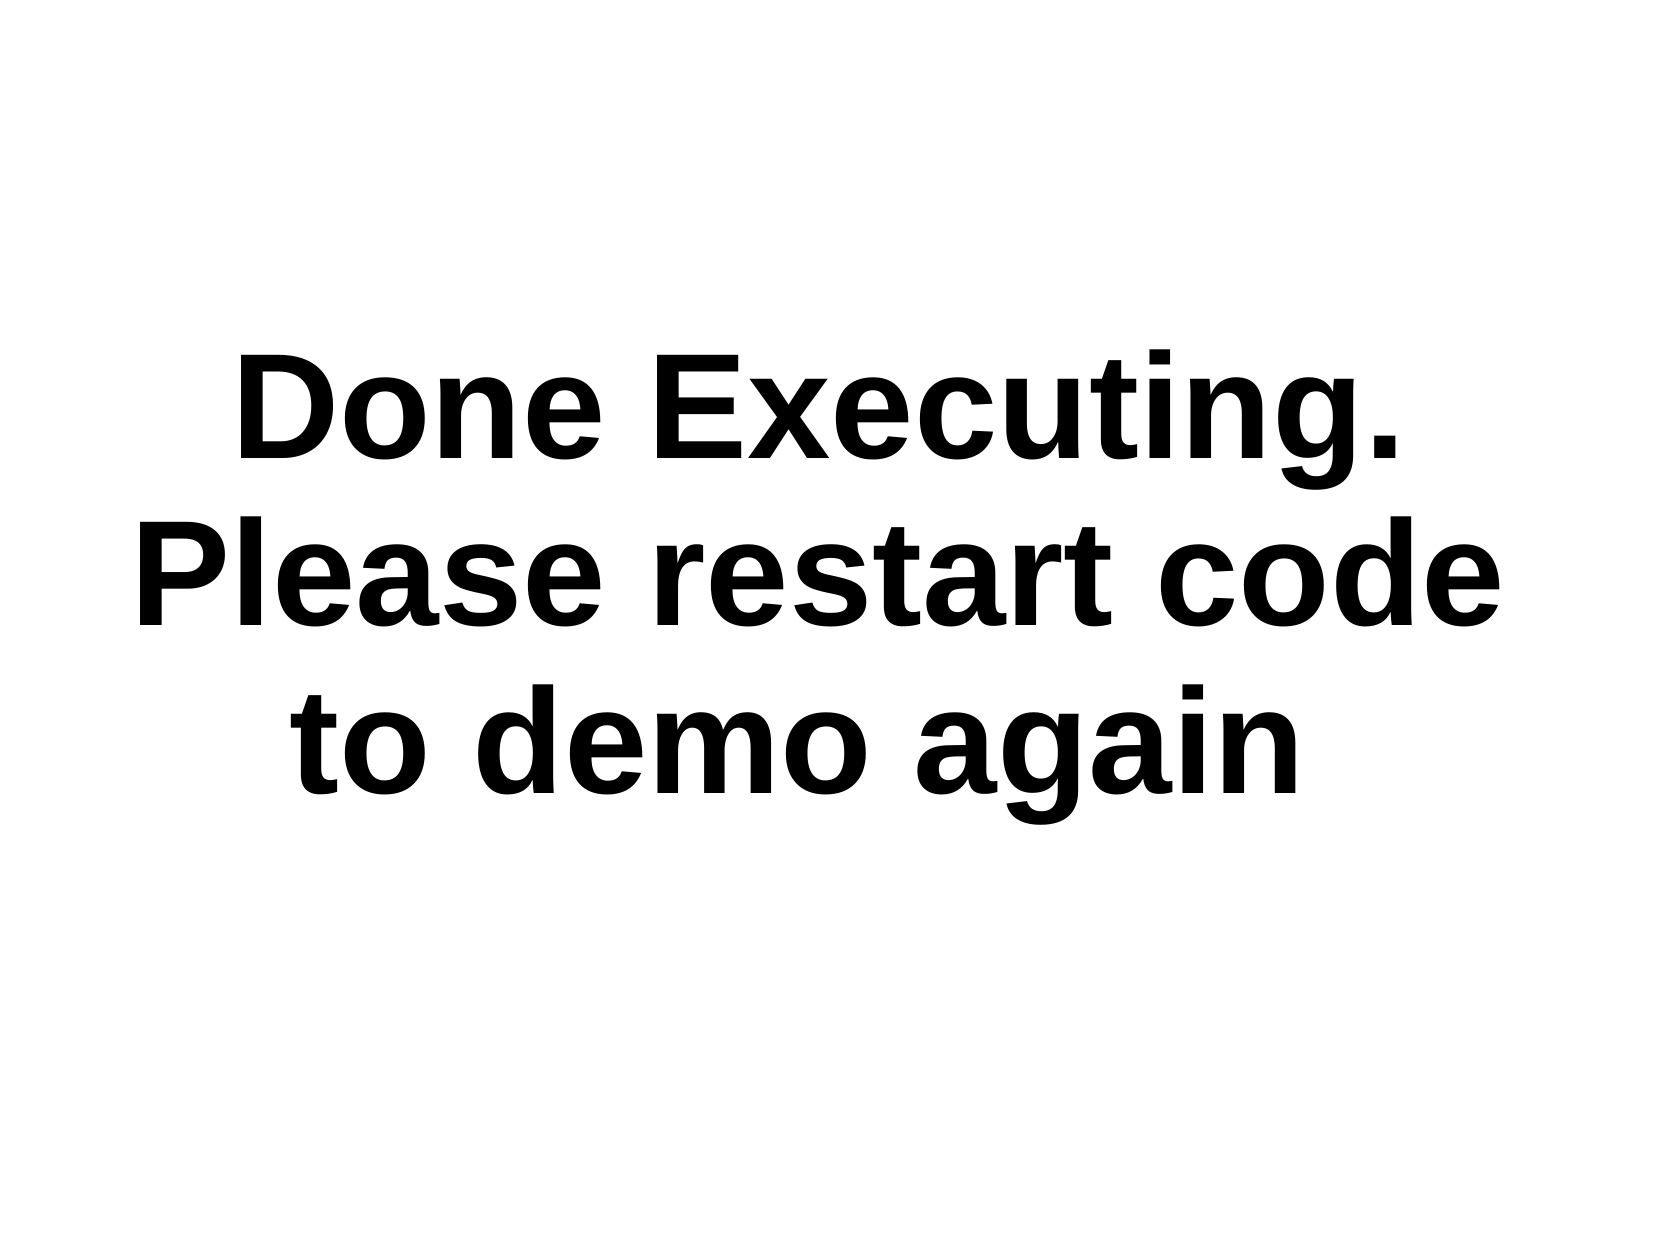

Done Executing. Please restart code to demo again